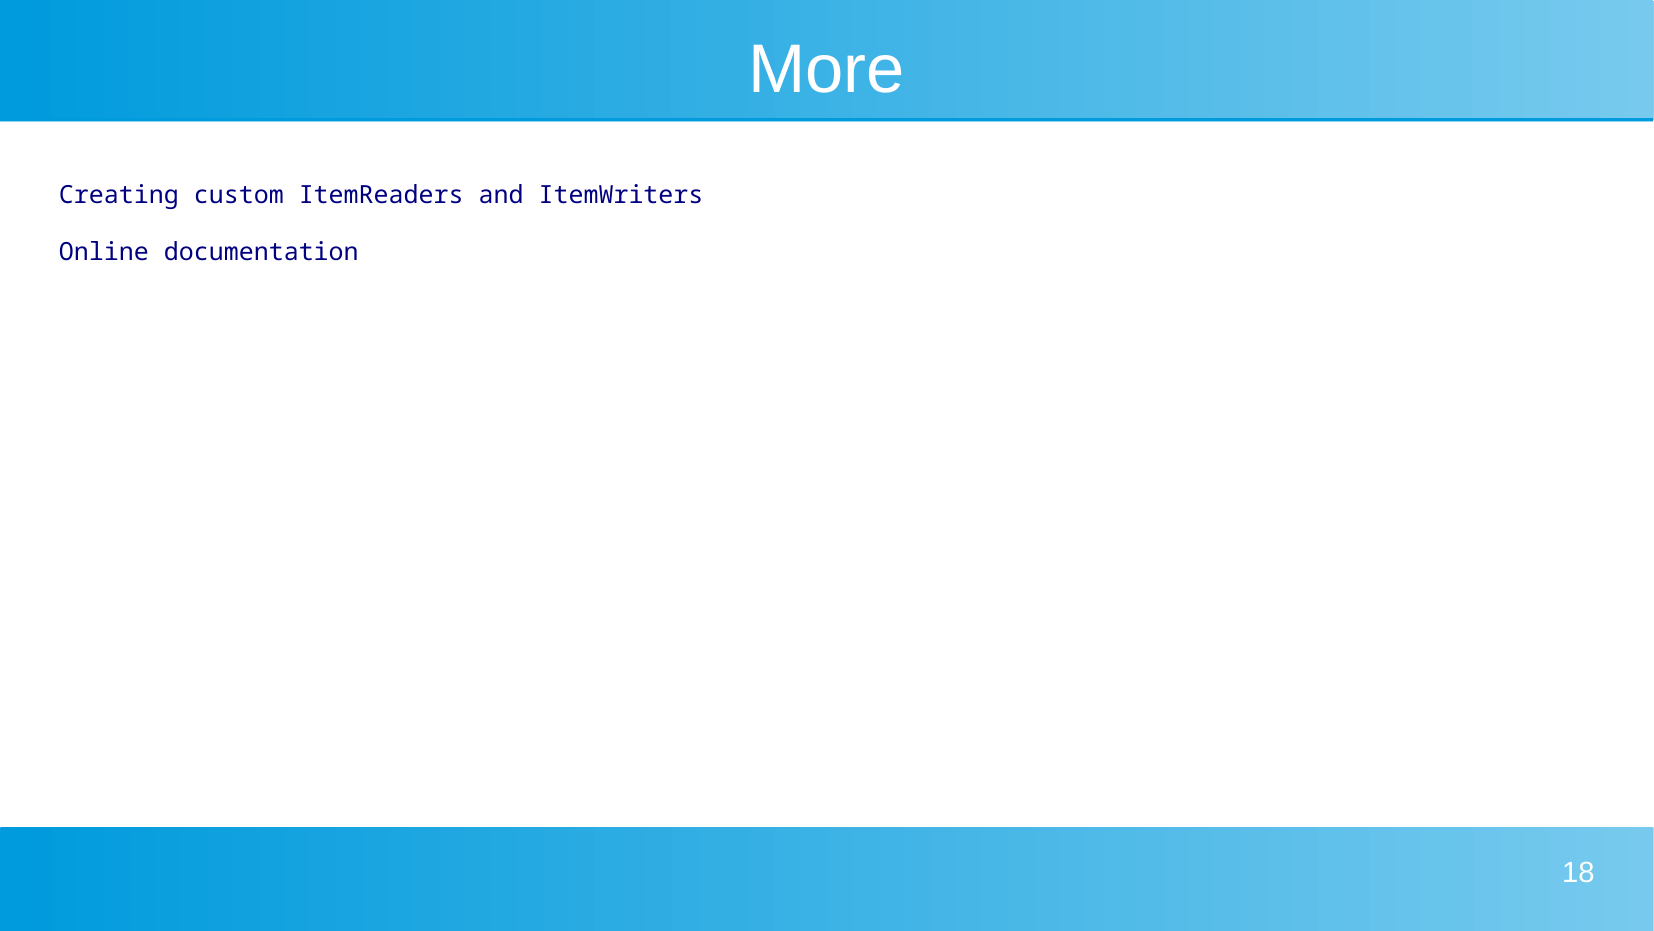

# More
Creating custom ItemReaders and ItemWriters
Online documentation
18